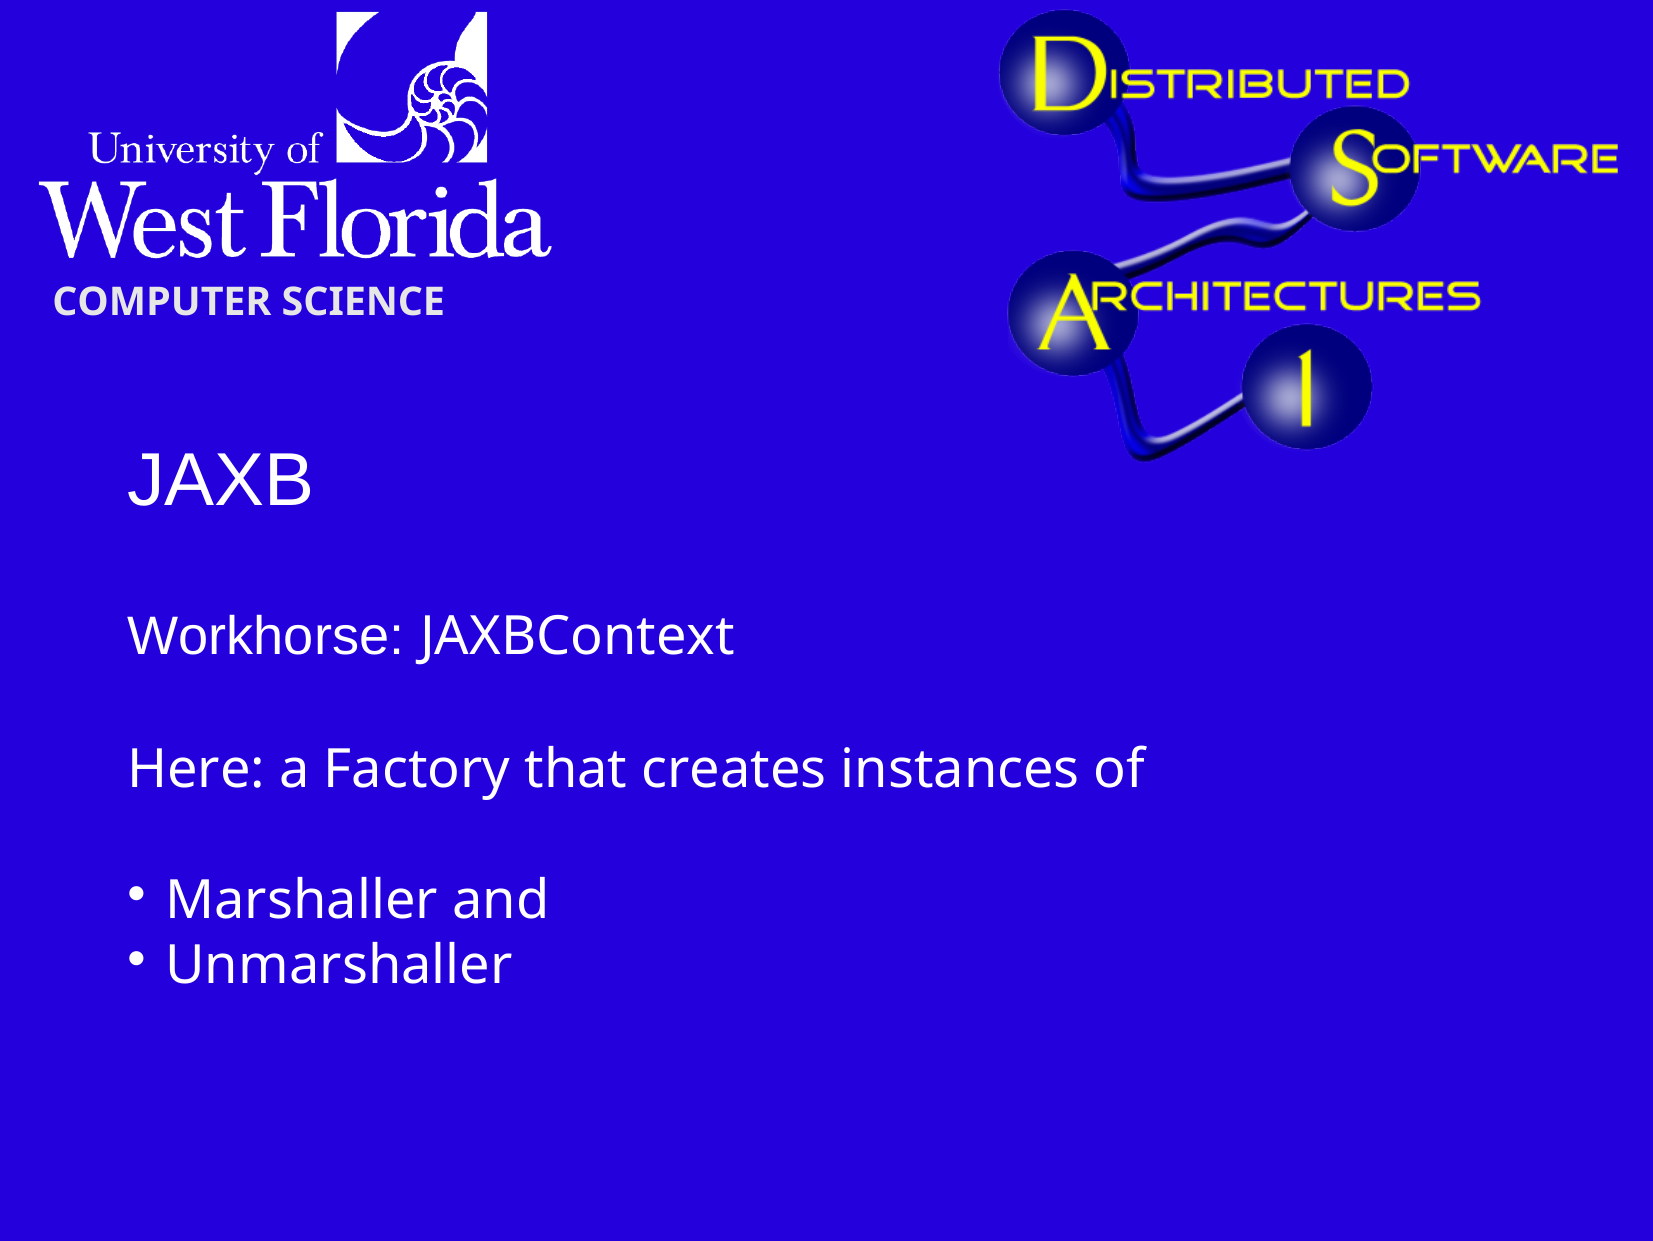

COMPUTER SCIENCE
JAXB
Workhorse: JAXBContext
Here: a Factory that creates instances of
 Marshaller and
 Unmarshaller